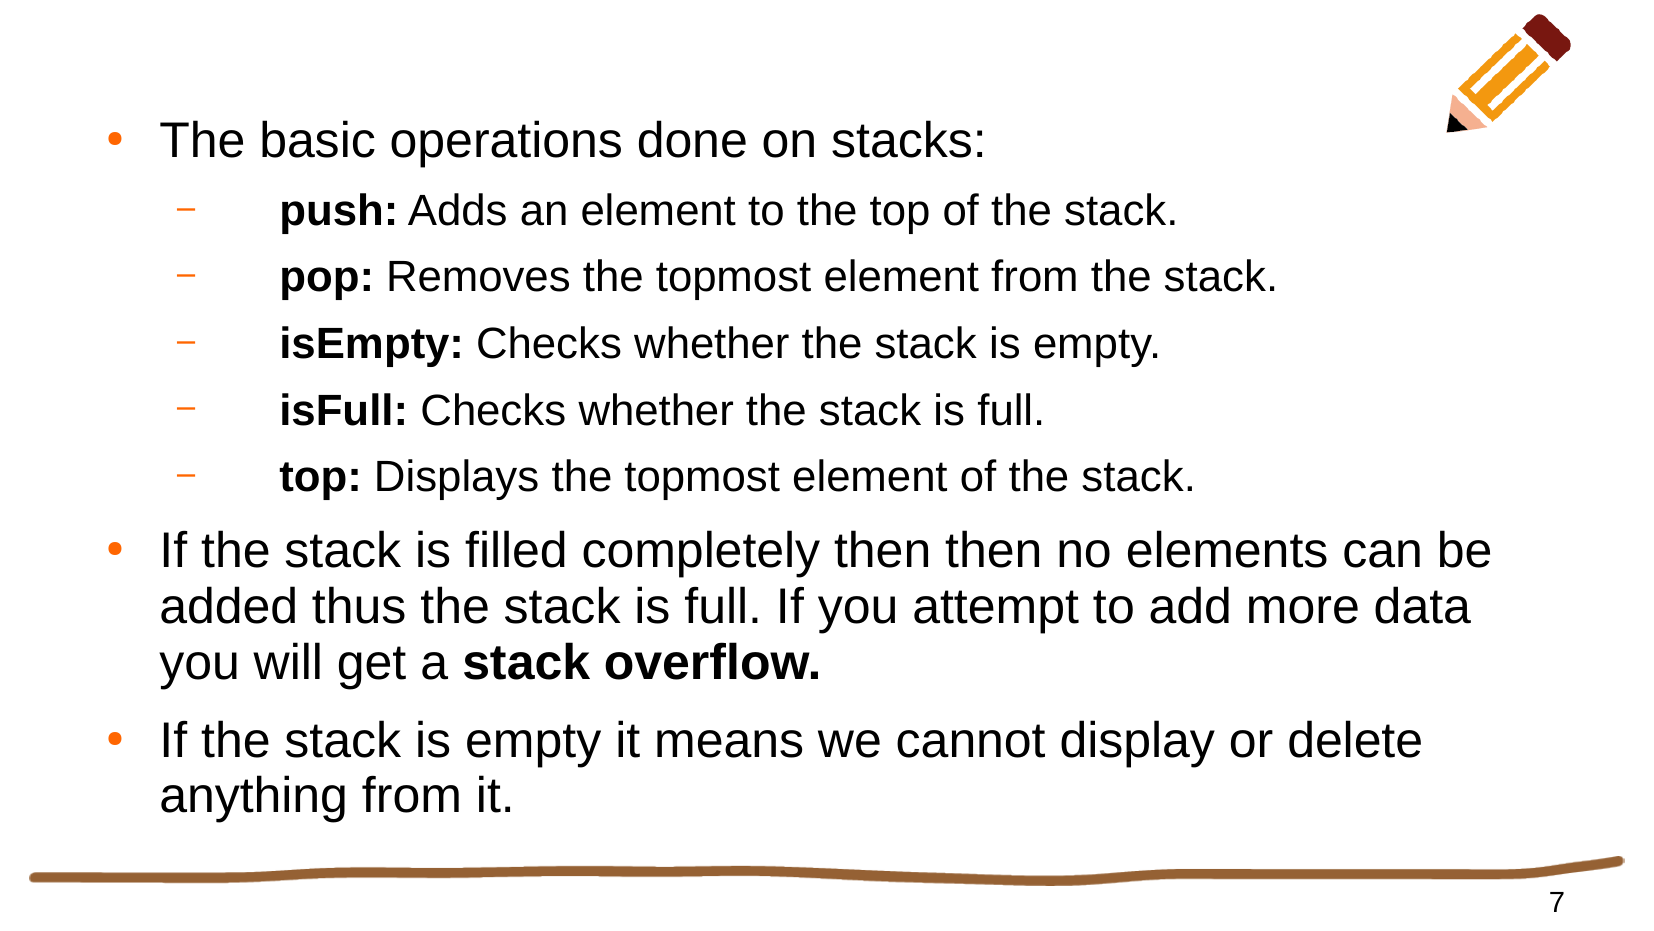

# The basic operations done on stacks:
 push: Adds an element to the top of the stack.
 pop: Removes the topmost element from the stack.
 isEmpty: Checks whether the stack is empty.
 isFull: Checks whether the stack is full.
 top: Displays the topmost element of the stack.
If the stack is filled completely then then no elements can be added thus the stack is full. If you attempt to add more data you will get a stack overflow.
If the stack is empty it means we cannot display or delete anything from it.
7